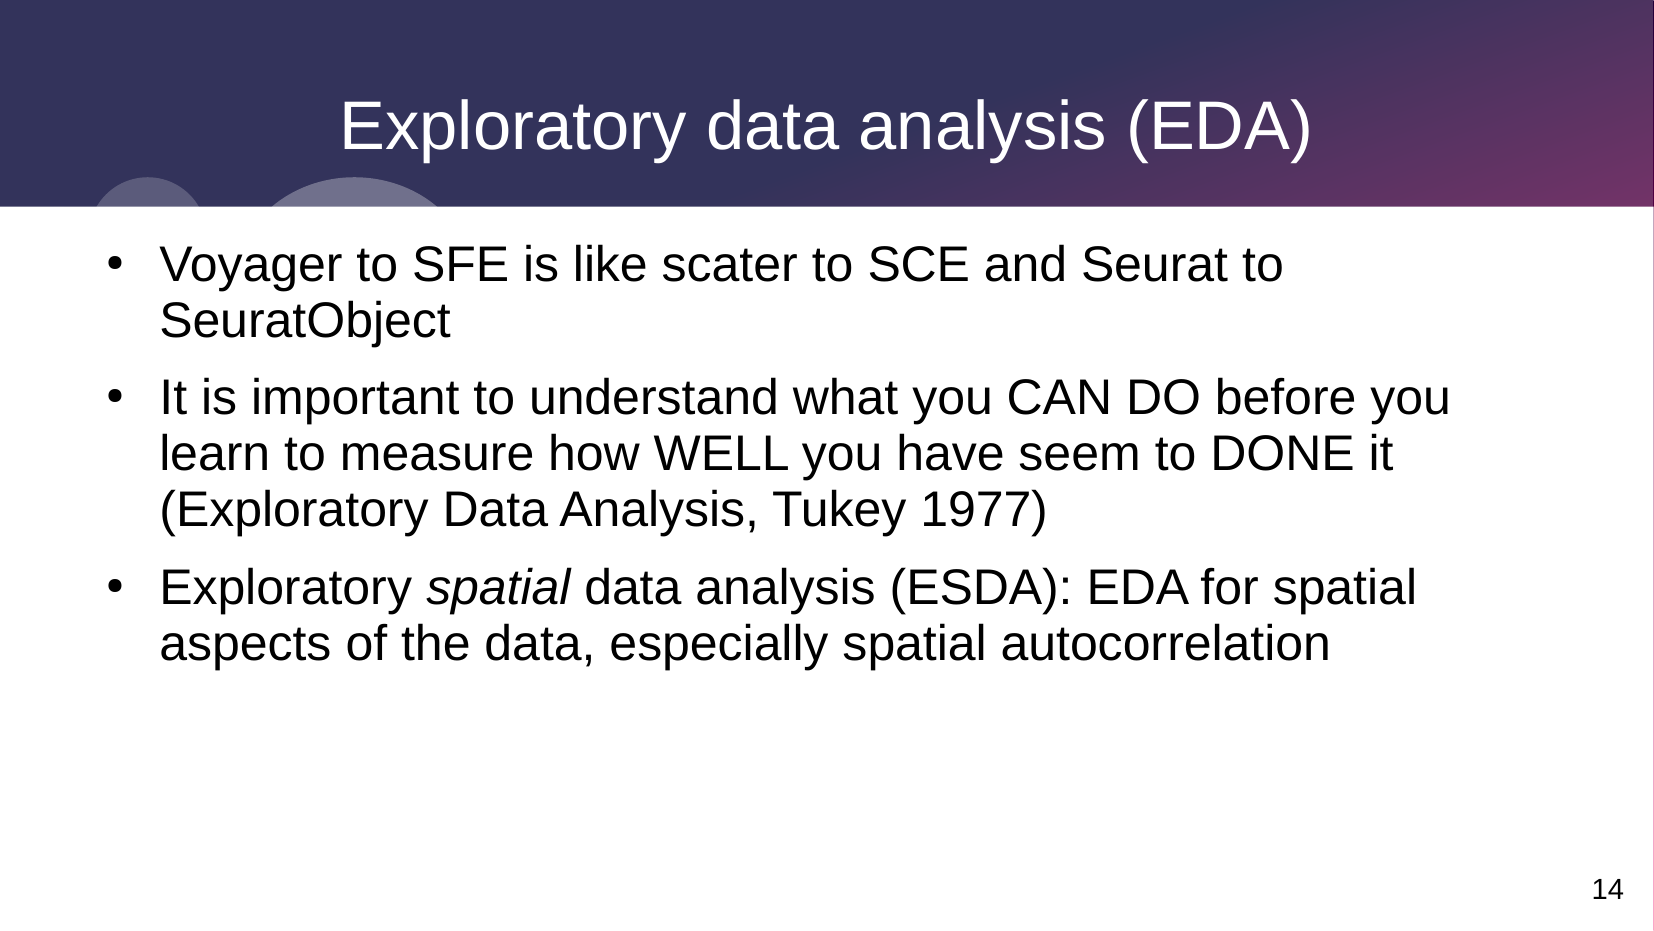

# Exploratory data analysis (EDA)
Voyager to SFE is like scater to SCE and Seurat to SeuratObject
It is important to understand what you CAN DO before you learn to measure how WELL you have seem to DONE it (Exploratory Data Analysis, Tukey 1977)
Exploratory spatial data analysis (ESDA): EDA for spatial aspects of the data, especially spatial autocorrelation